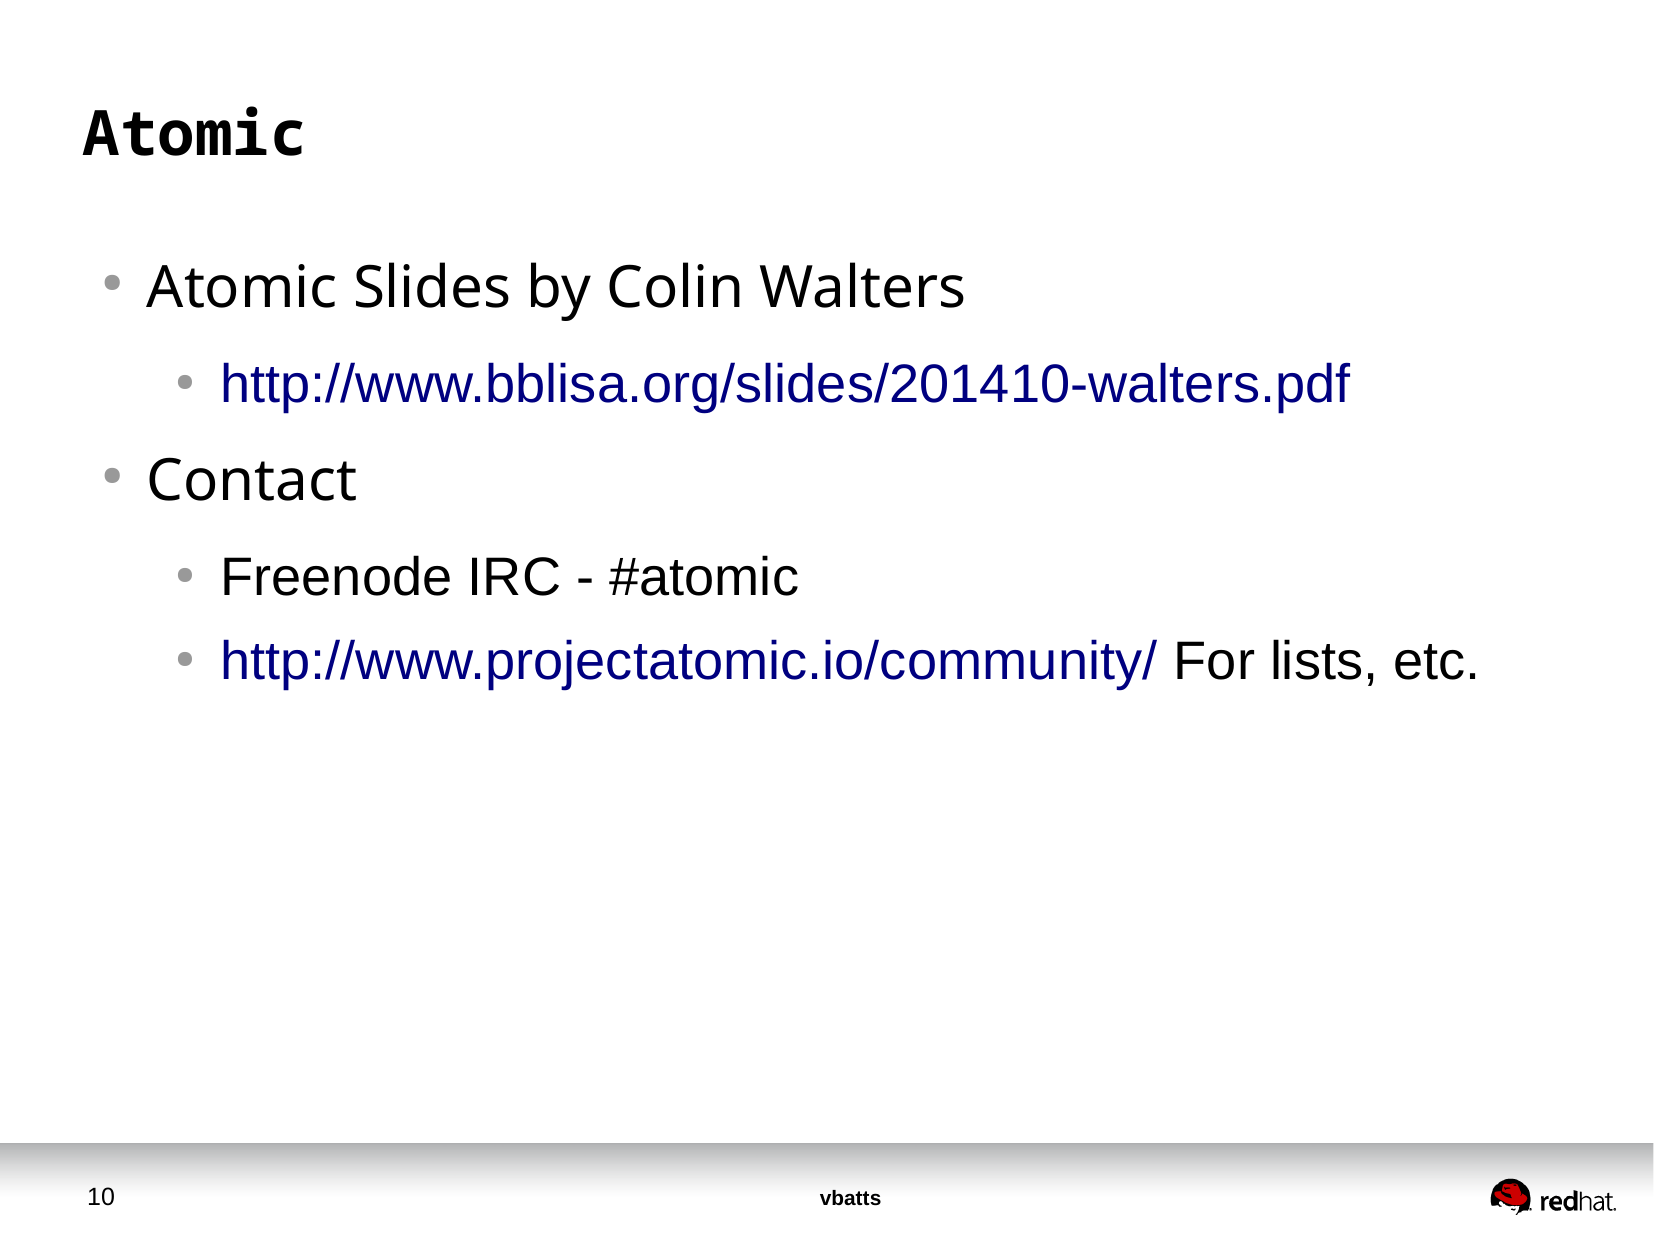

# Atomic
Atomic Slides by Colin Walters
http://www.bblisa.org/slides/201410-walters.pdf
Contact
Freenode IRC - #atomic
http://www.projectatomic.io/community/ For lists, etc.